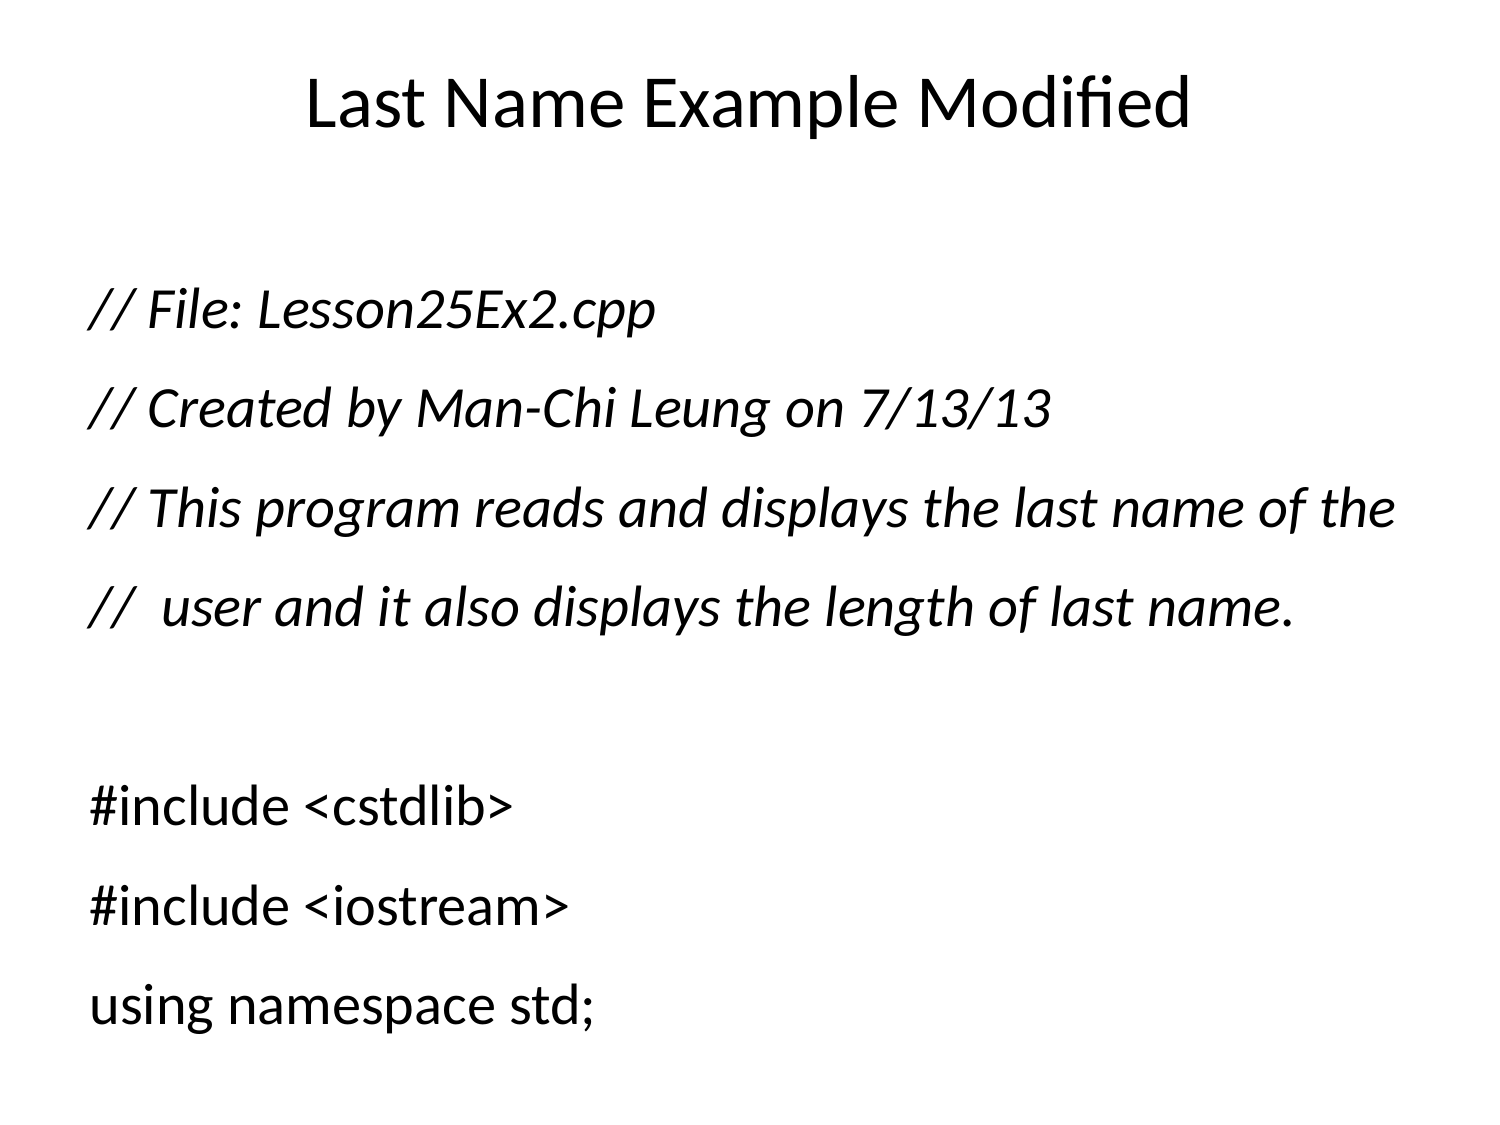

# Last Name Example Modified
// File: Lesson25Ex2.cpp
// Created by Man-Chi Leung on 7/13/13
// This program reads and displays the last name of the
// user and it also displays the length of last name.
#include <cstdlib>
#include <iostream>
using namespace std;